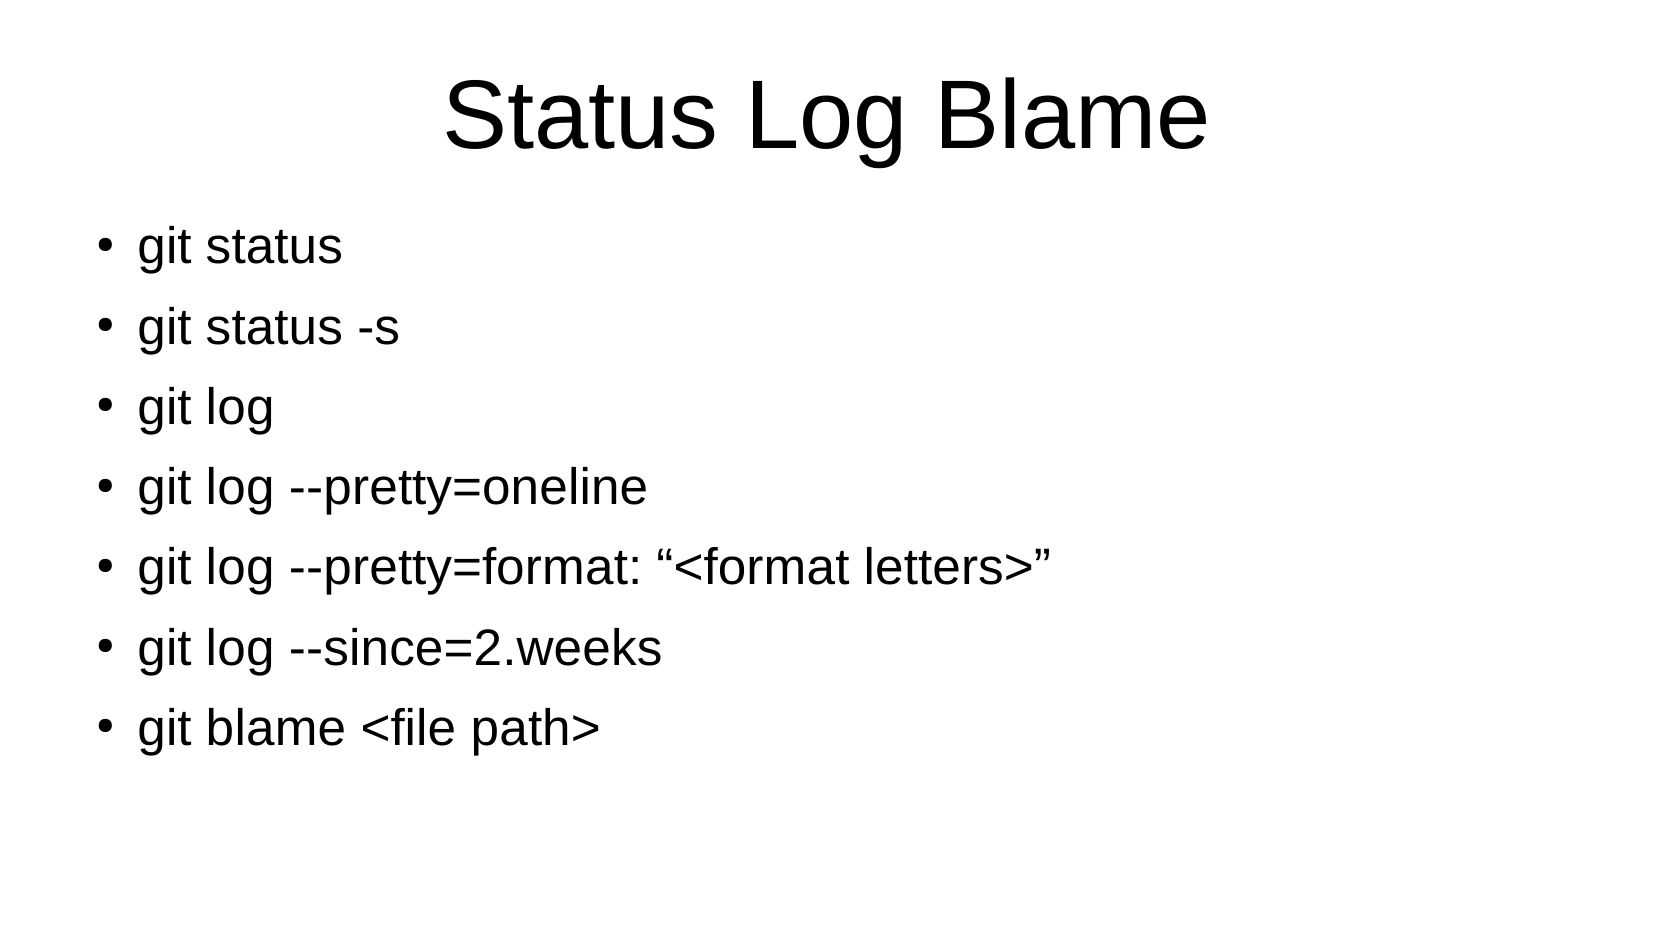

# Status Log Blame
git status
git status -s
git log
git log --pretty=oneline
git log --pretty=format: “<format letters>”
git log --since=2.weeks
git blame <file path>